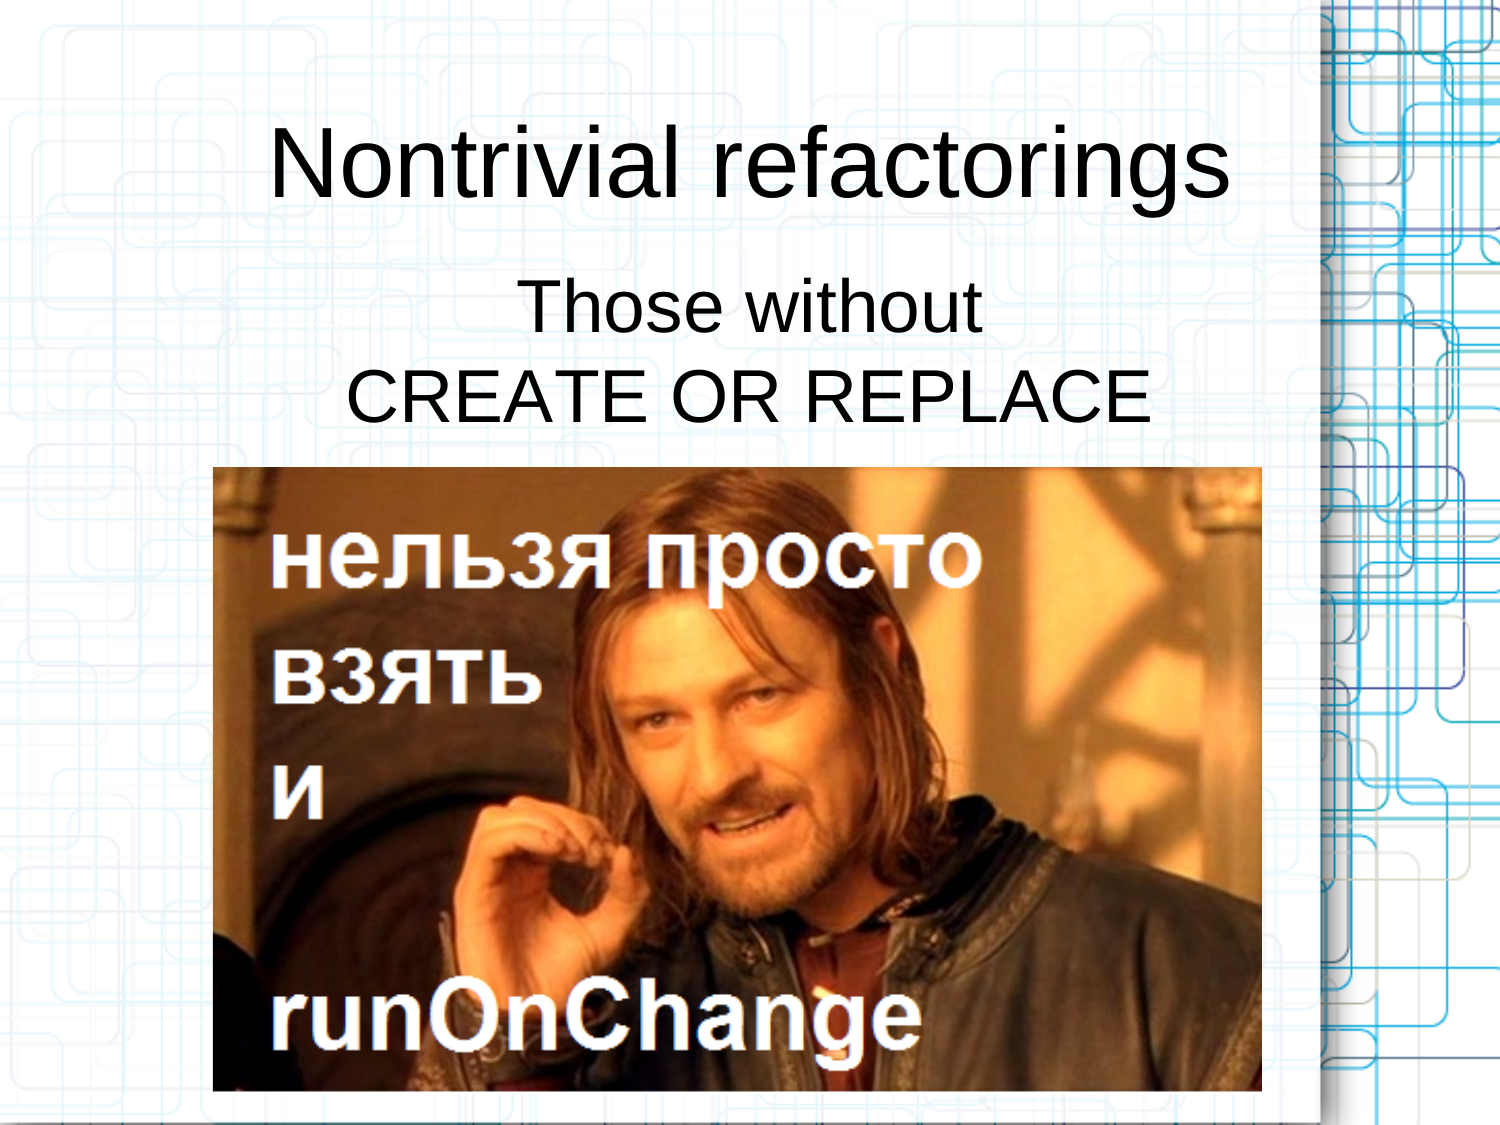

# Nontrivial refactorings
Those without
CREATE OR REPLACE